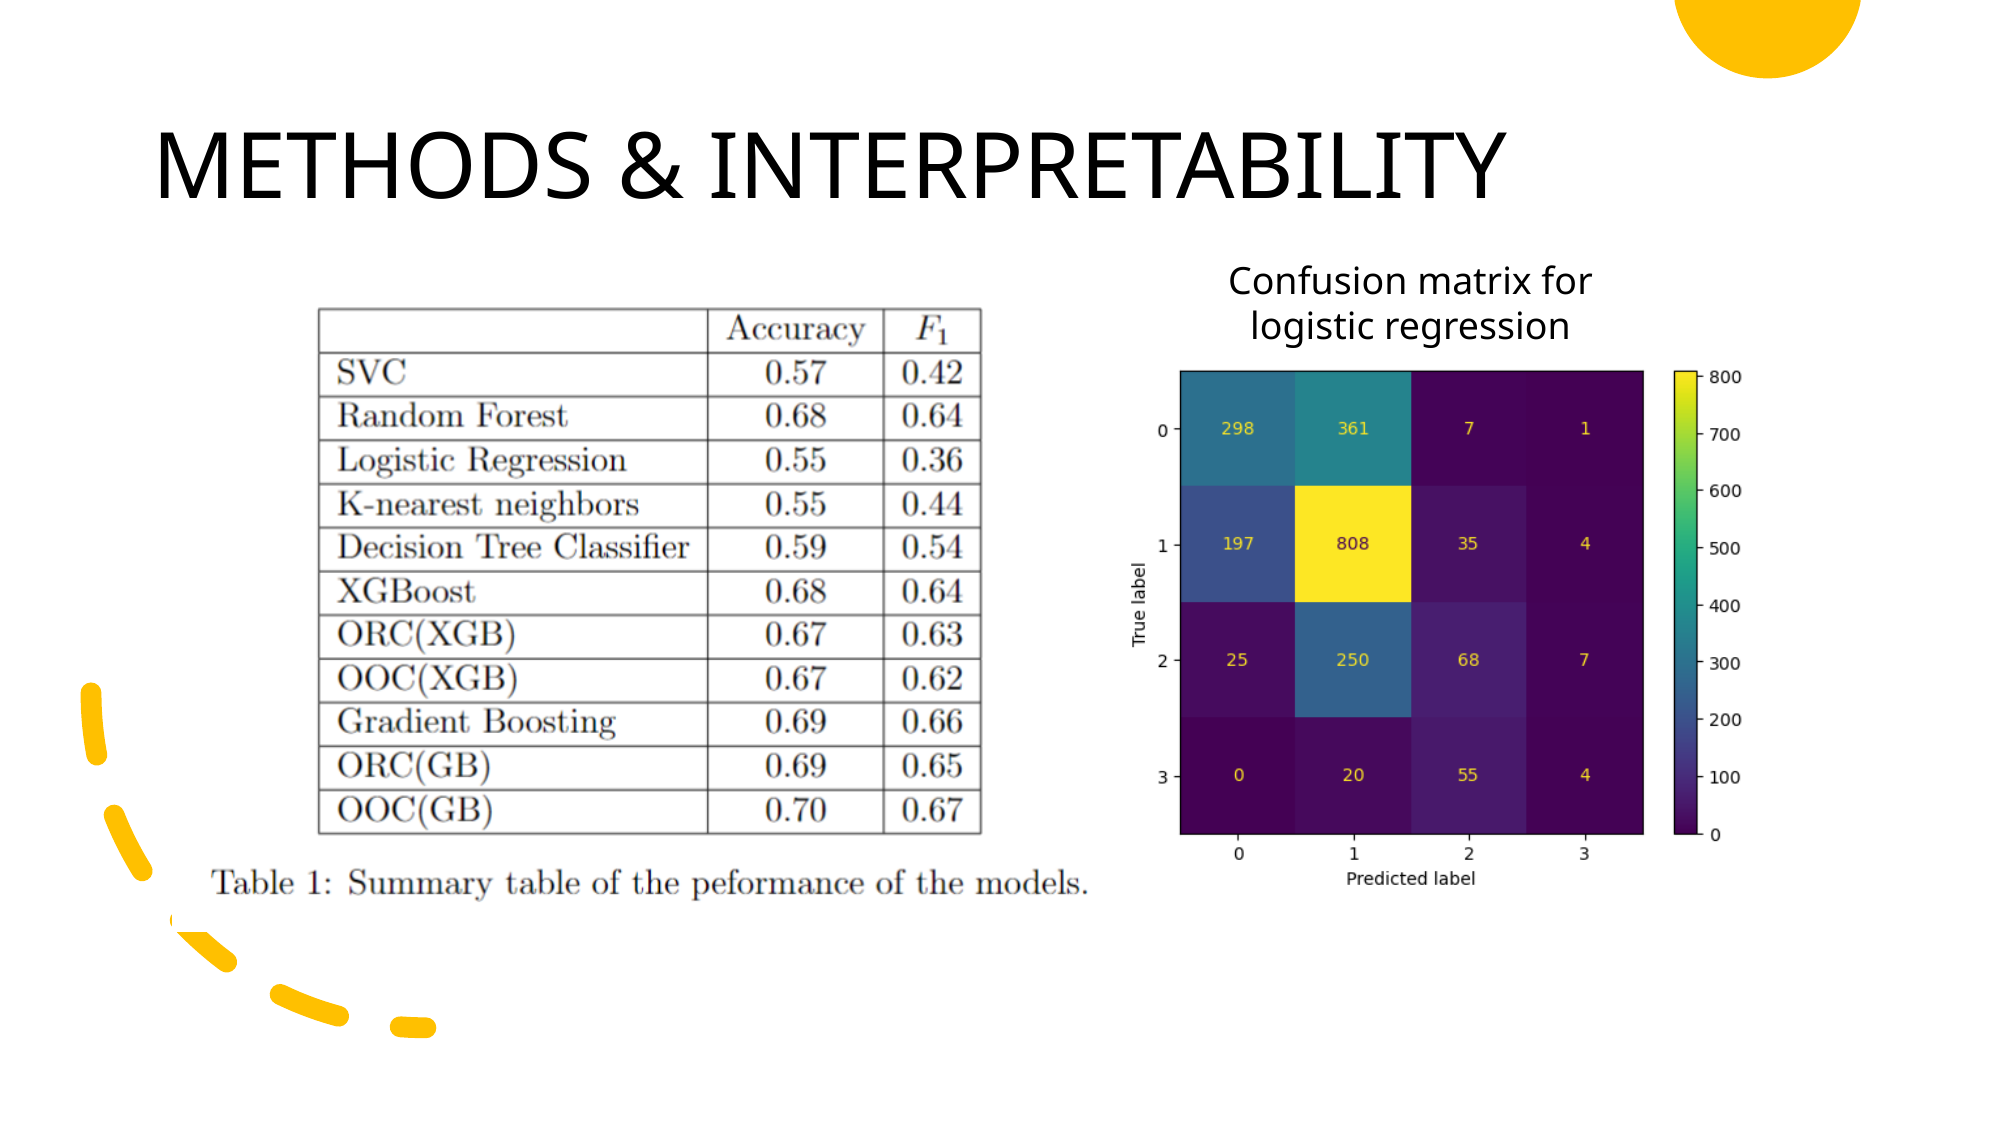

METHODS & INTERPRETABILITY
Confusion matrix for logistic regression